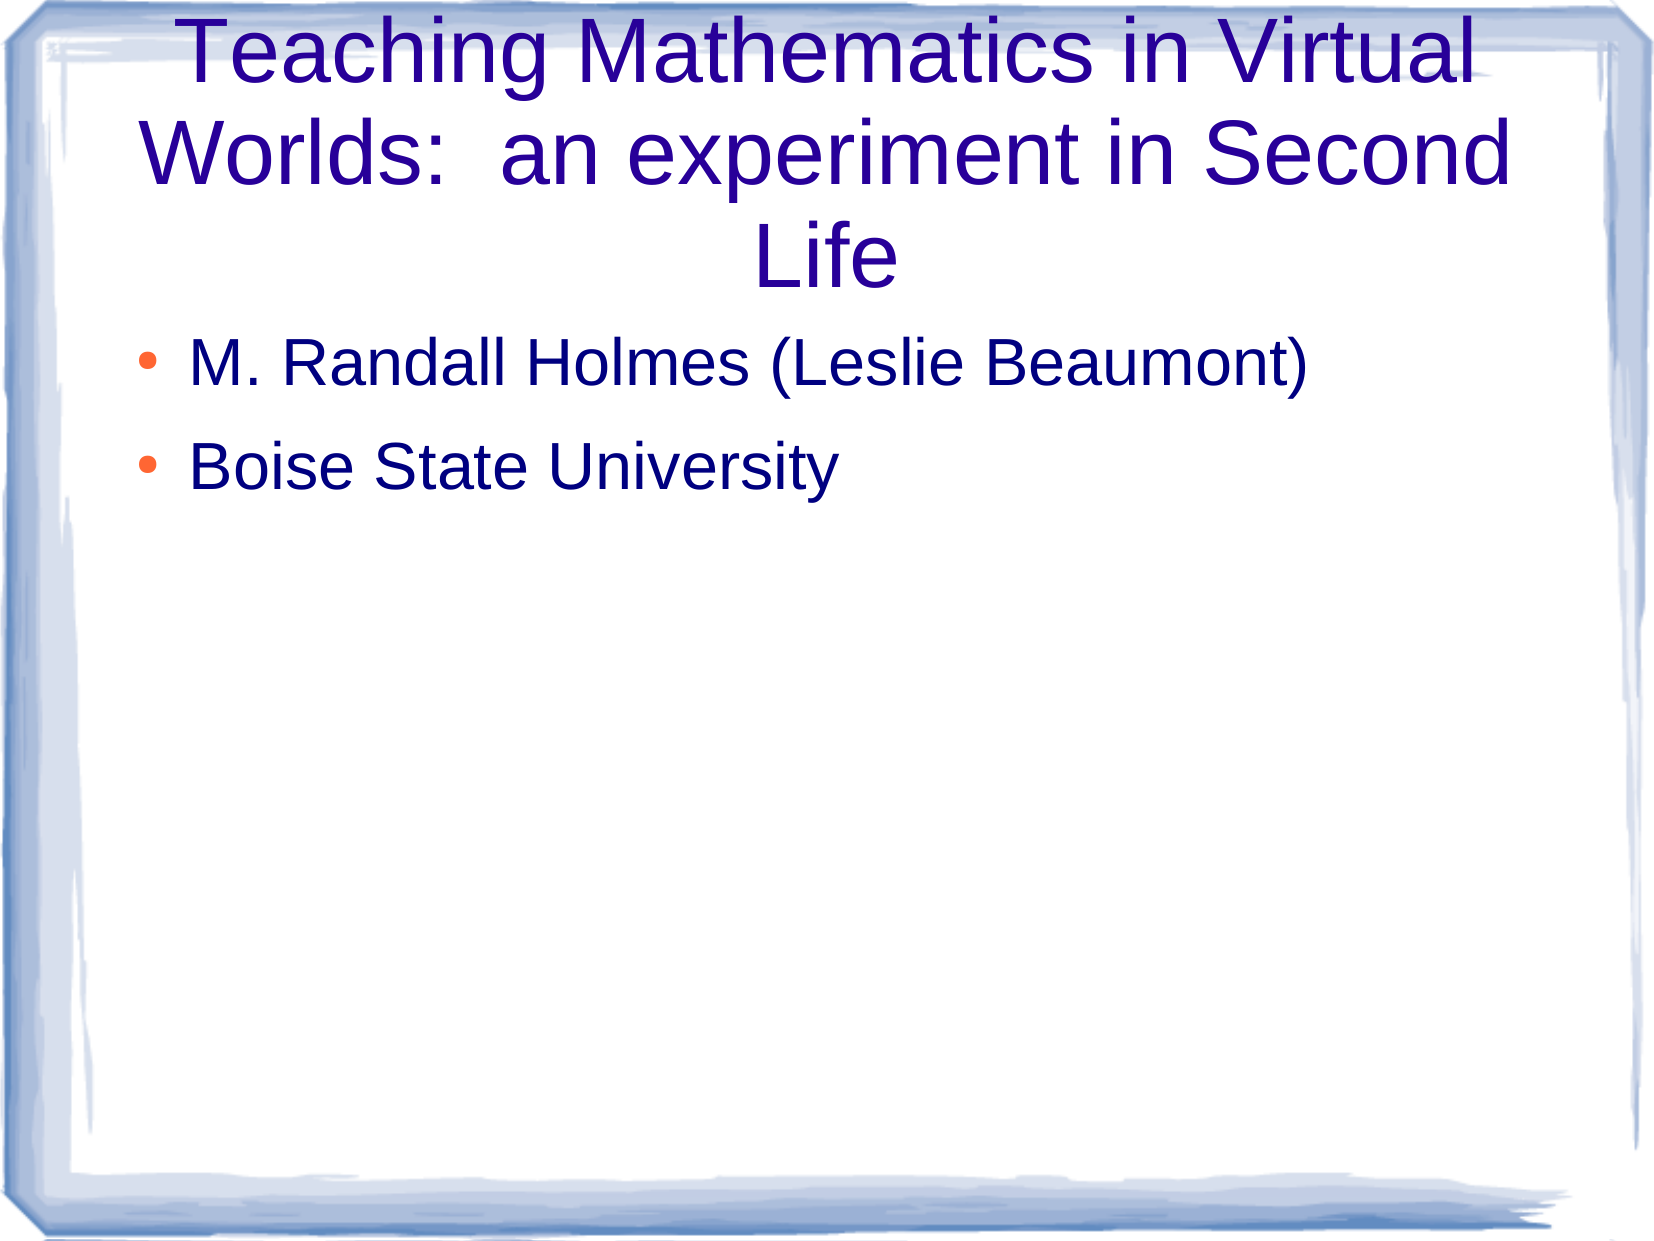

# Teaching Mathematics in Virtual Worlds: an experiment in Second Life
M. Randall Holmes (Leslie Beaumont)
Boise State University